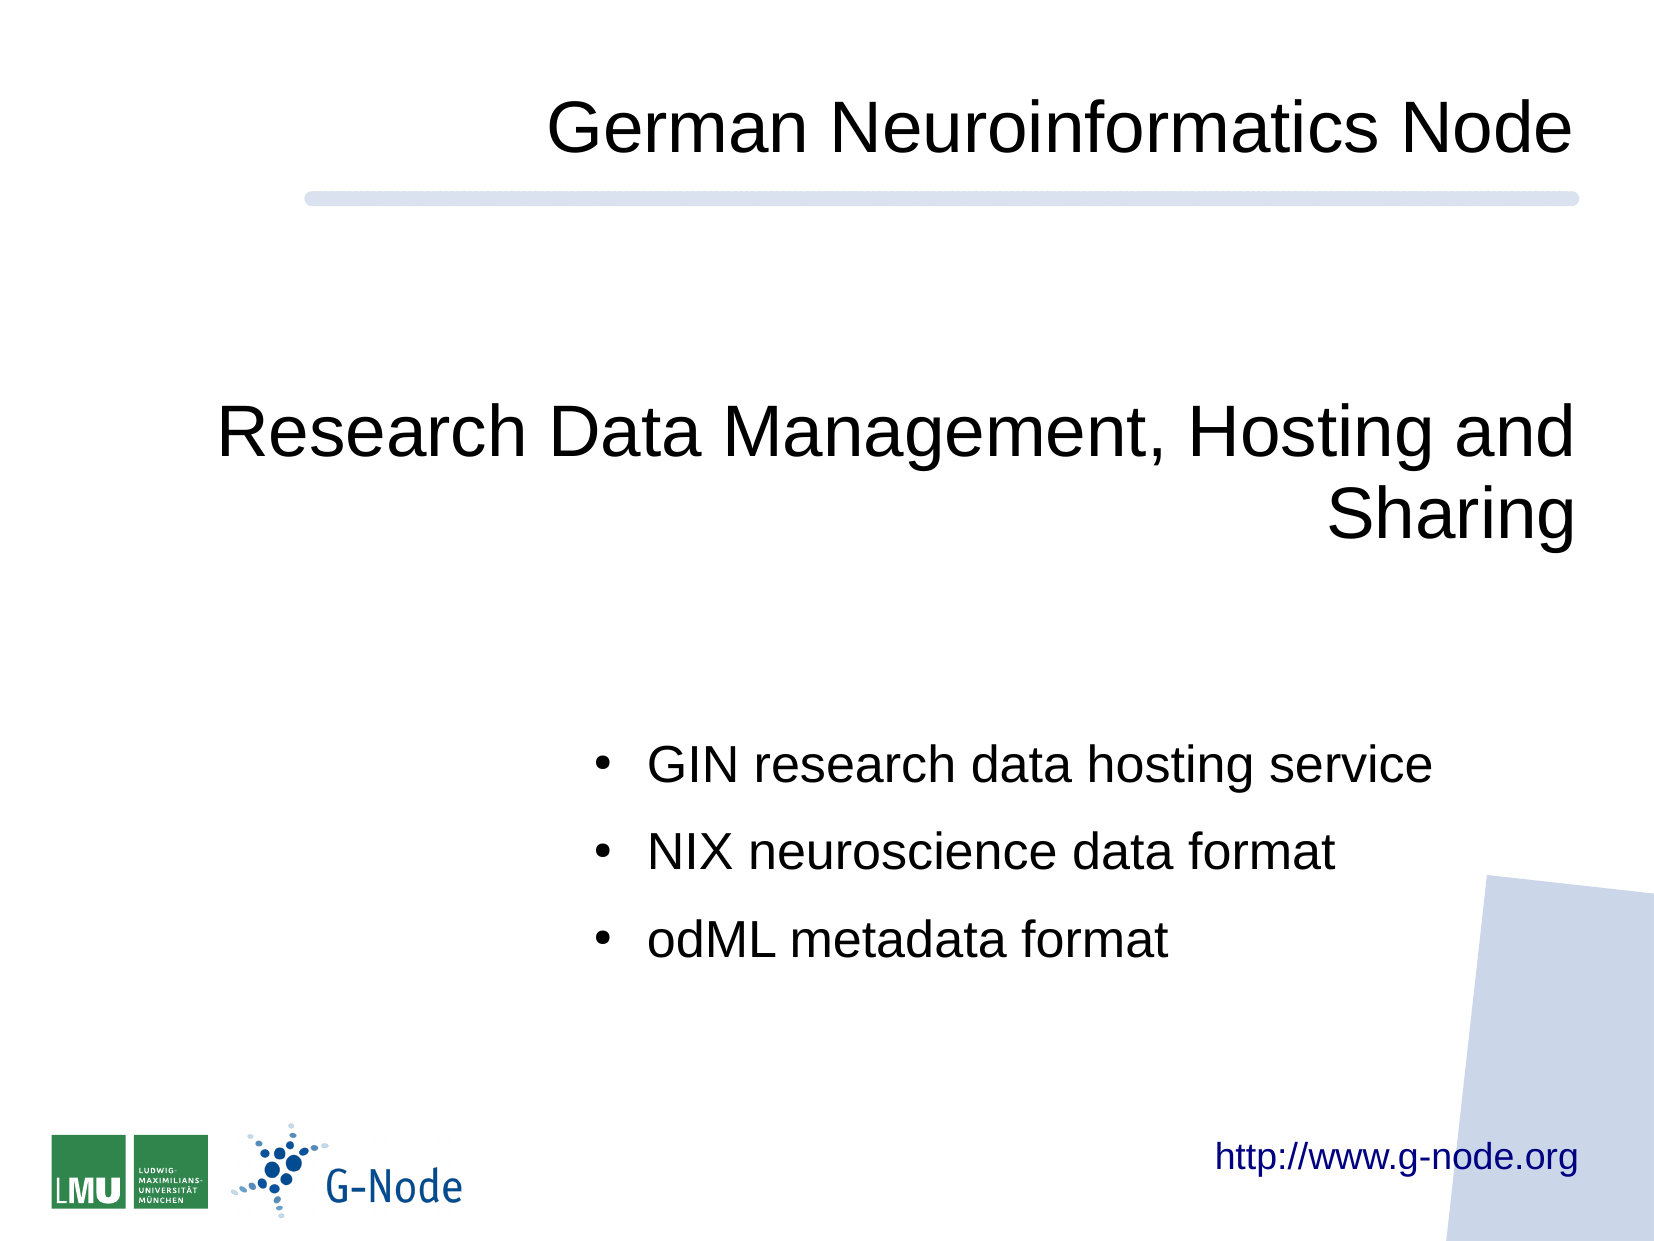

German Neuroinformatics Node
Research Data Management, Hosting and Sharing
# GIN research data hosting service
NIX neuroscience data format
odML metadata format
http://www.g-node.org